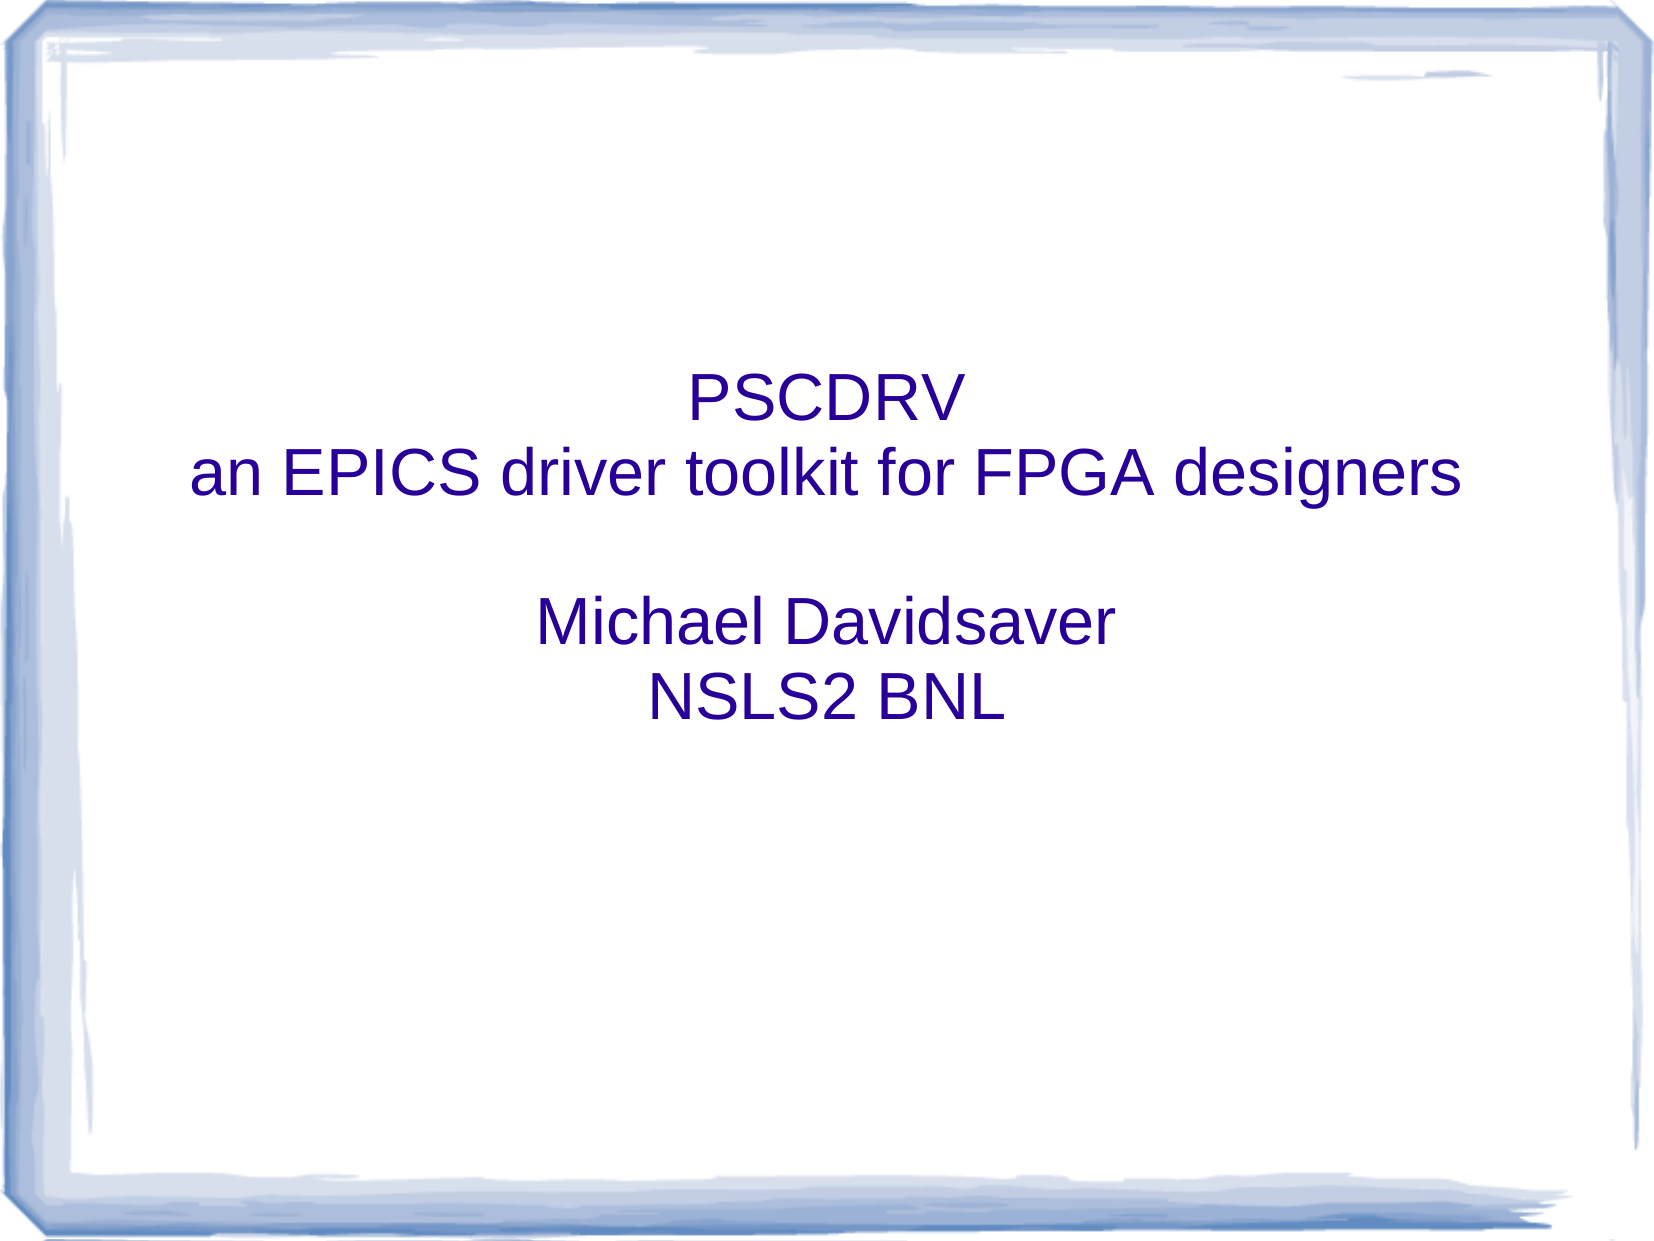

# PSCDRV
an EPICS driver toolkit for FPGA designers
Michael Davidsaver
NSLS2 BNL